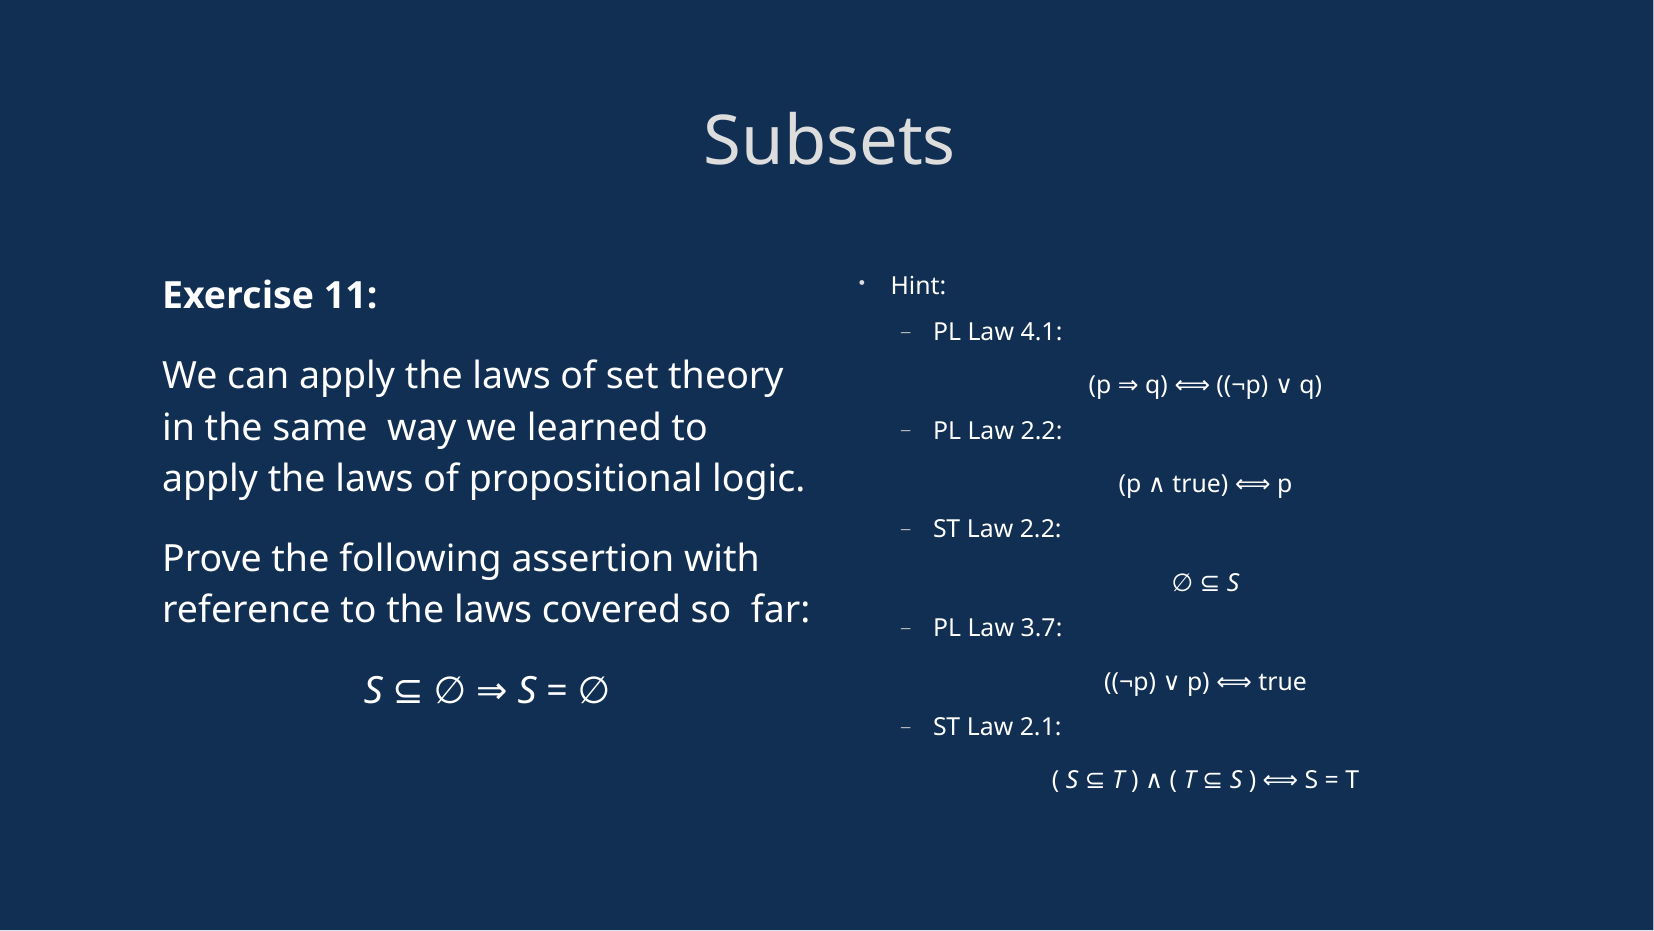

# Subsets
Exercise 11:
We can apply the laws of set theory in the same way we learned to apply the laws of propositional logic.
Prove the following assertion with reference to the laws covered so far:
S ⊆ ∅ ⇒ S = ∅
Hint:
PL Law 4.1:
(p ⇒ q) ⟺ ((¬p) ∨ q)
PL Law 2.2:
(p ∧ true) ⟺ p
ST Law 2.2:
∅ ⊆ S
PL Law 3.7:
((¬p) ∨ p) ⟺ true
ST Law 2.1:
( S ⊆ T ) ∧ ( T ⊆ S ) ⟺ S = T